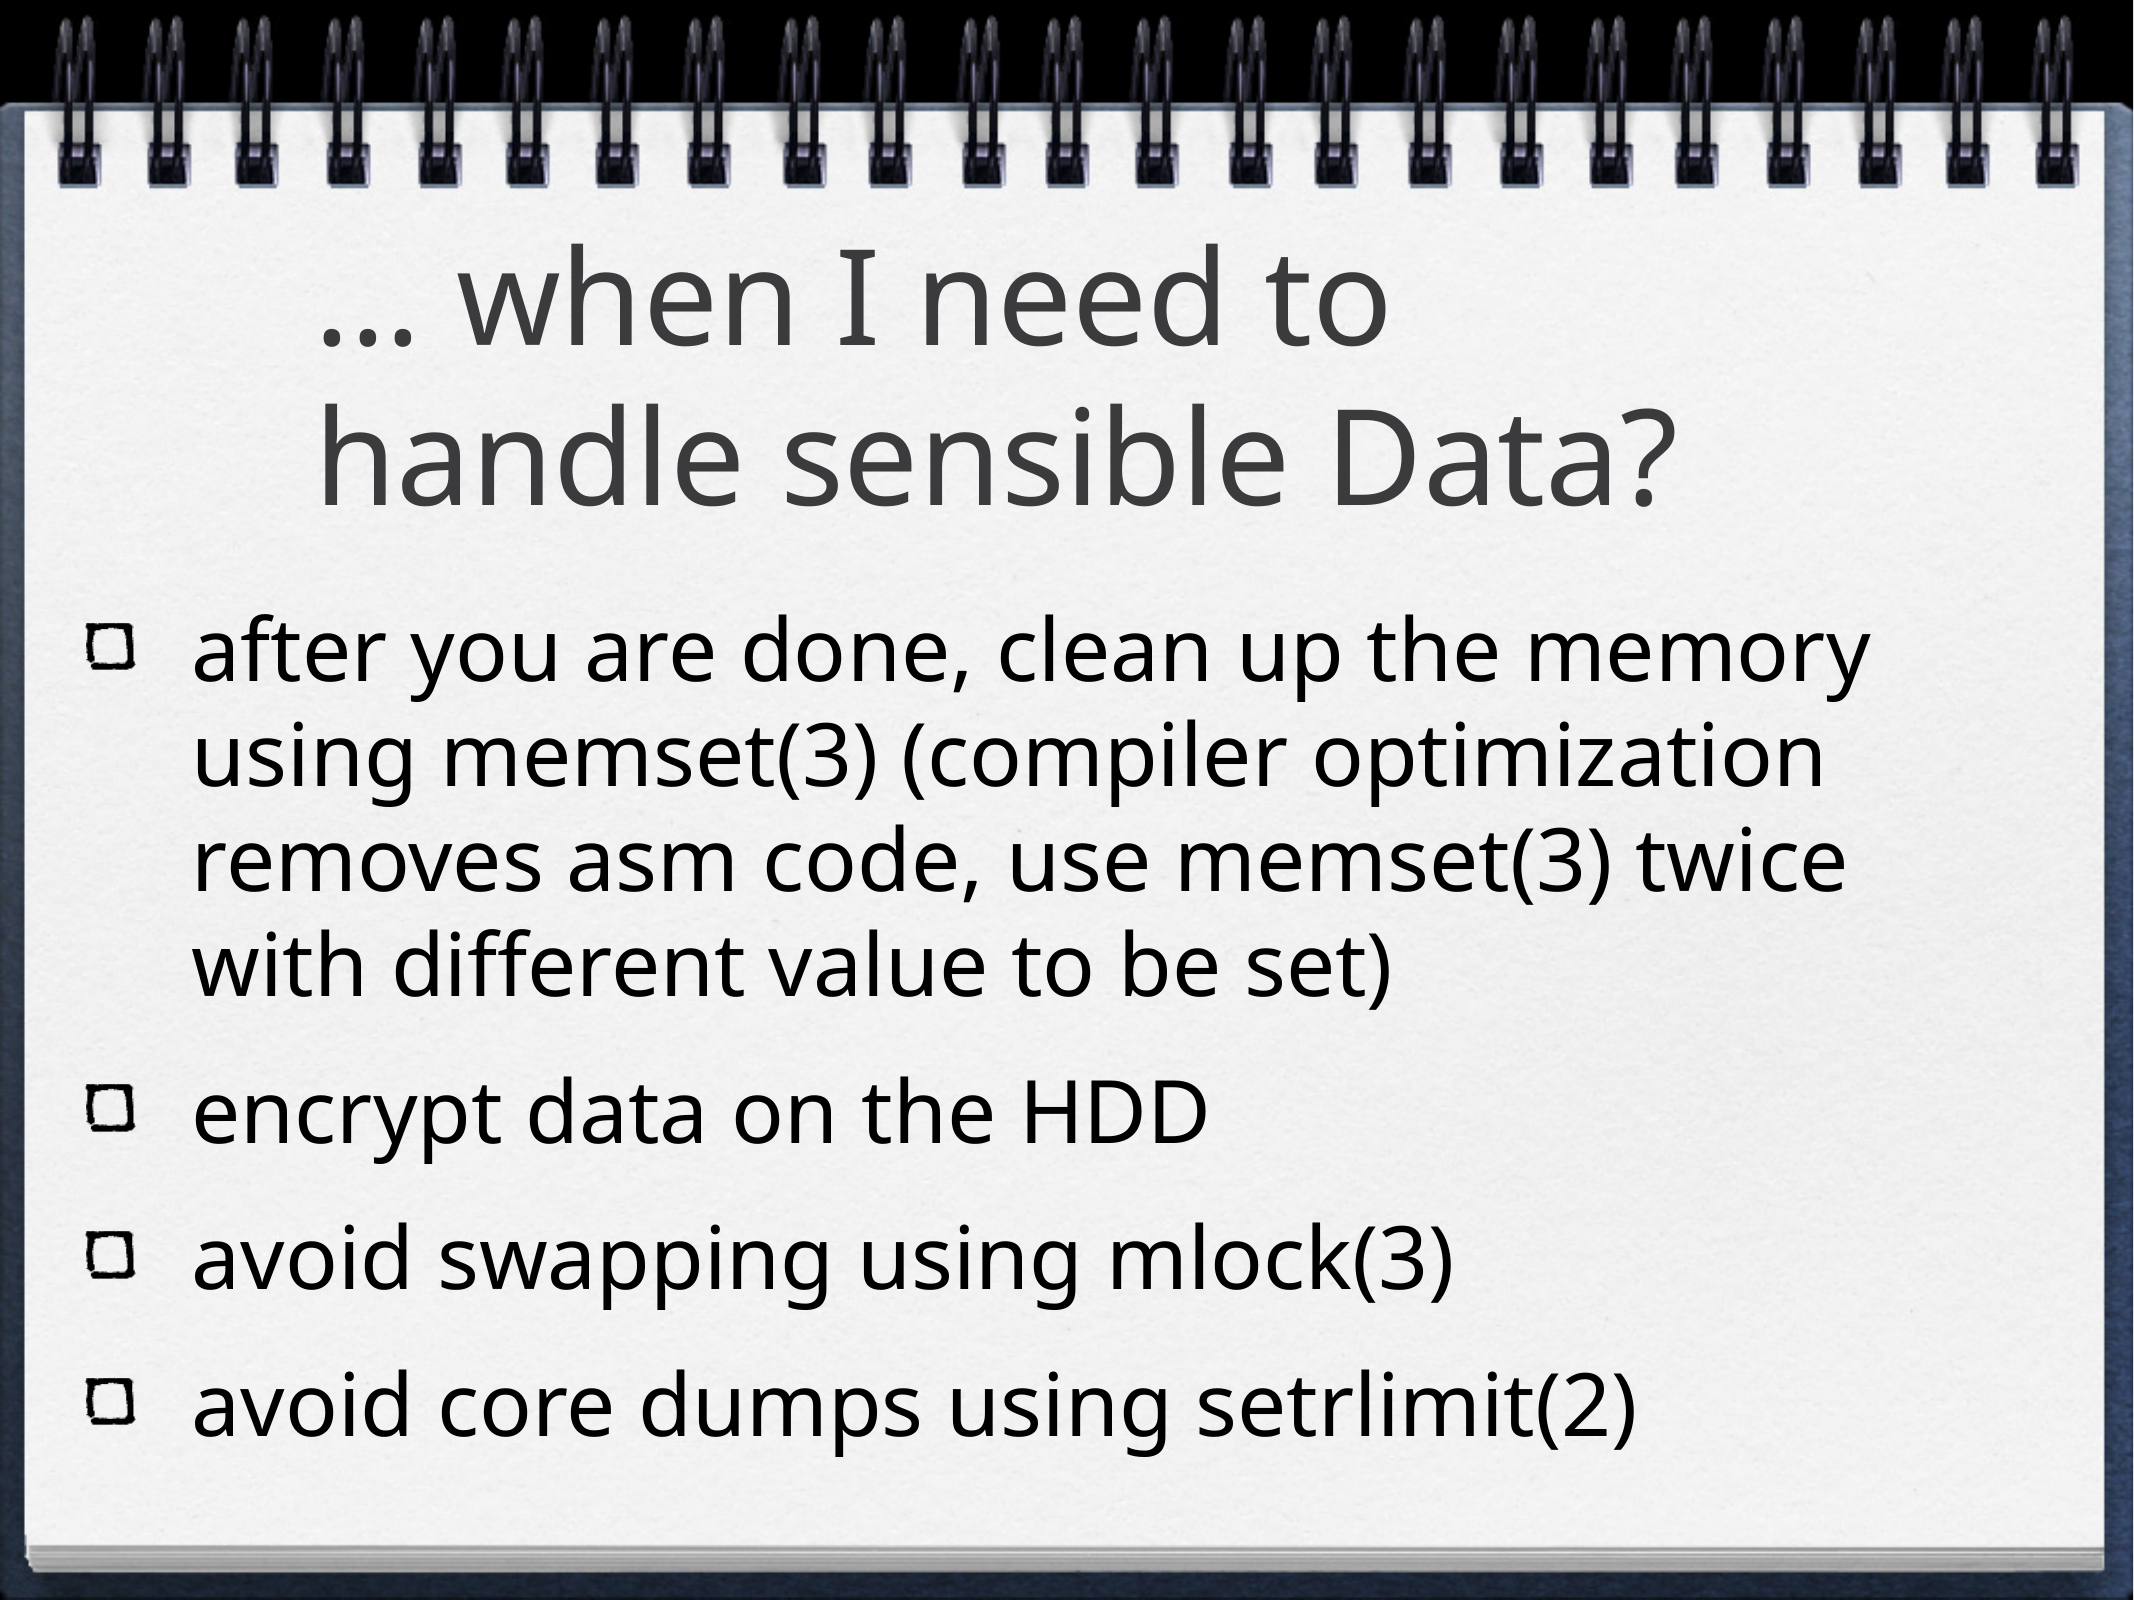

# ... when I need to handle sensible Data?
after you are done, clean up the memory using memset(3) (compiler optimization removes asm code, use memset(3) twice with different value to be set)
encrypt data on the HDD
avoid swapping using mlock(3)
avoid core dumps using setrlimit(2)